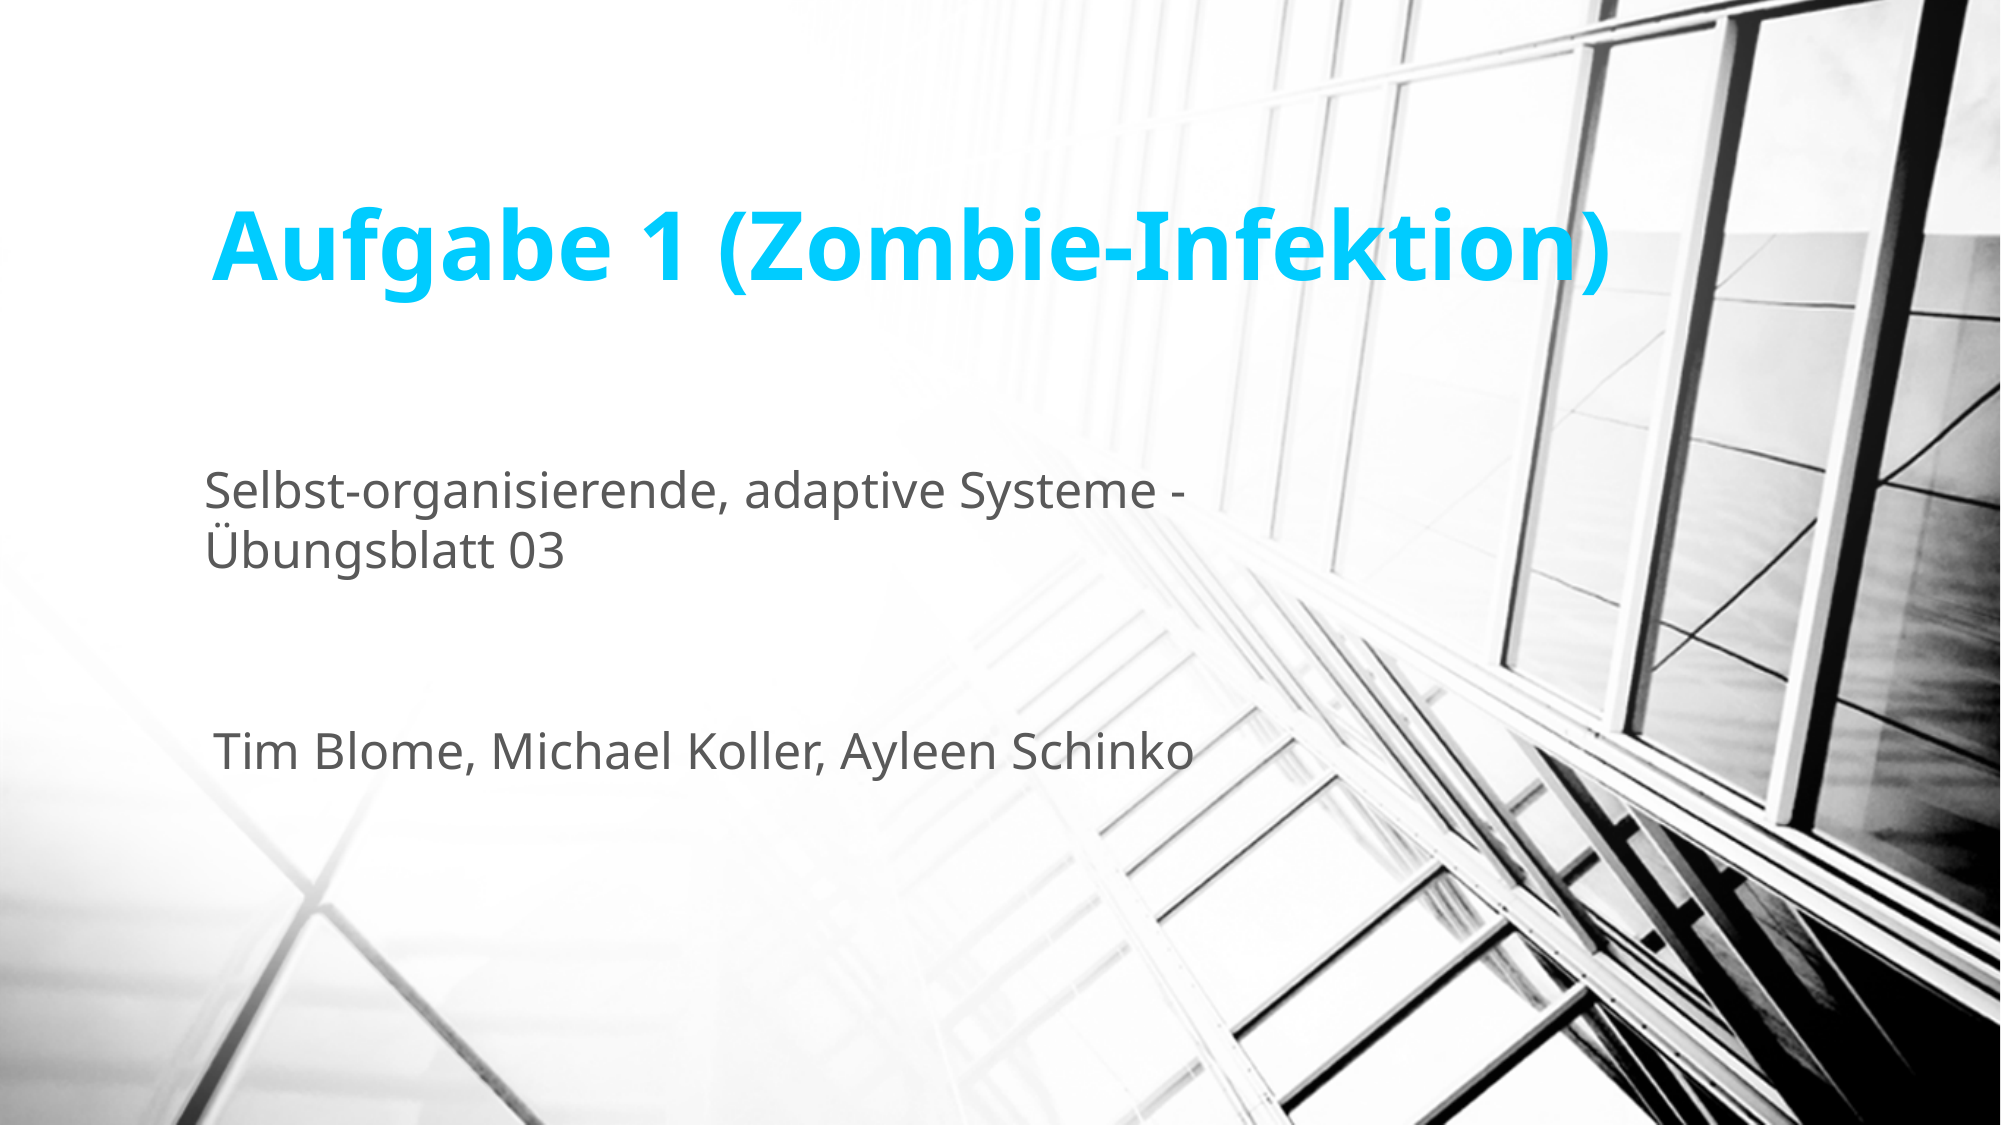

# Aufgabe 1 (Zombie-Infektion)
Selbst-organisierende, adaptive Systeme - Übungsblatt 03
Tim Blome, Michael Koller, Ayleen Schinko